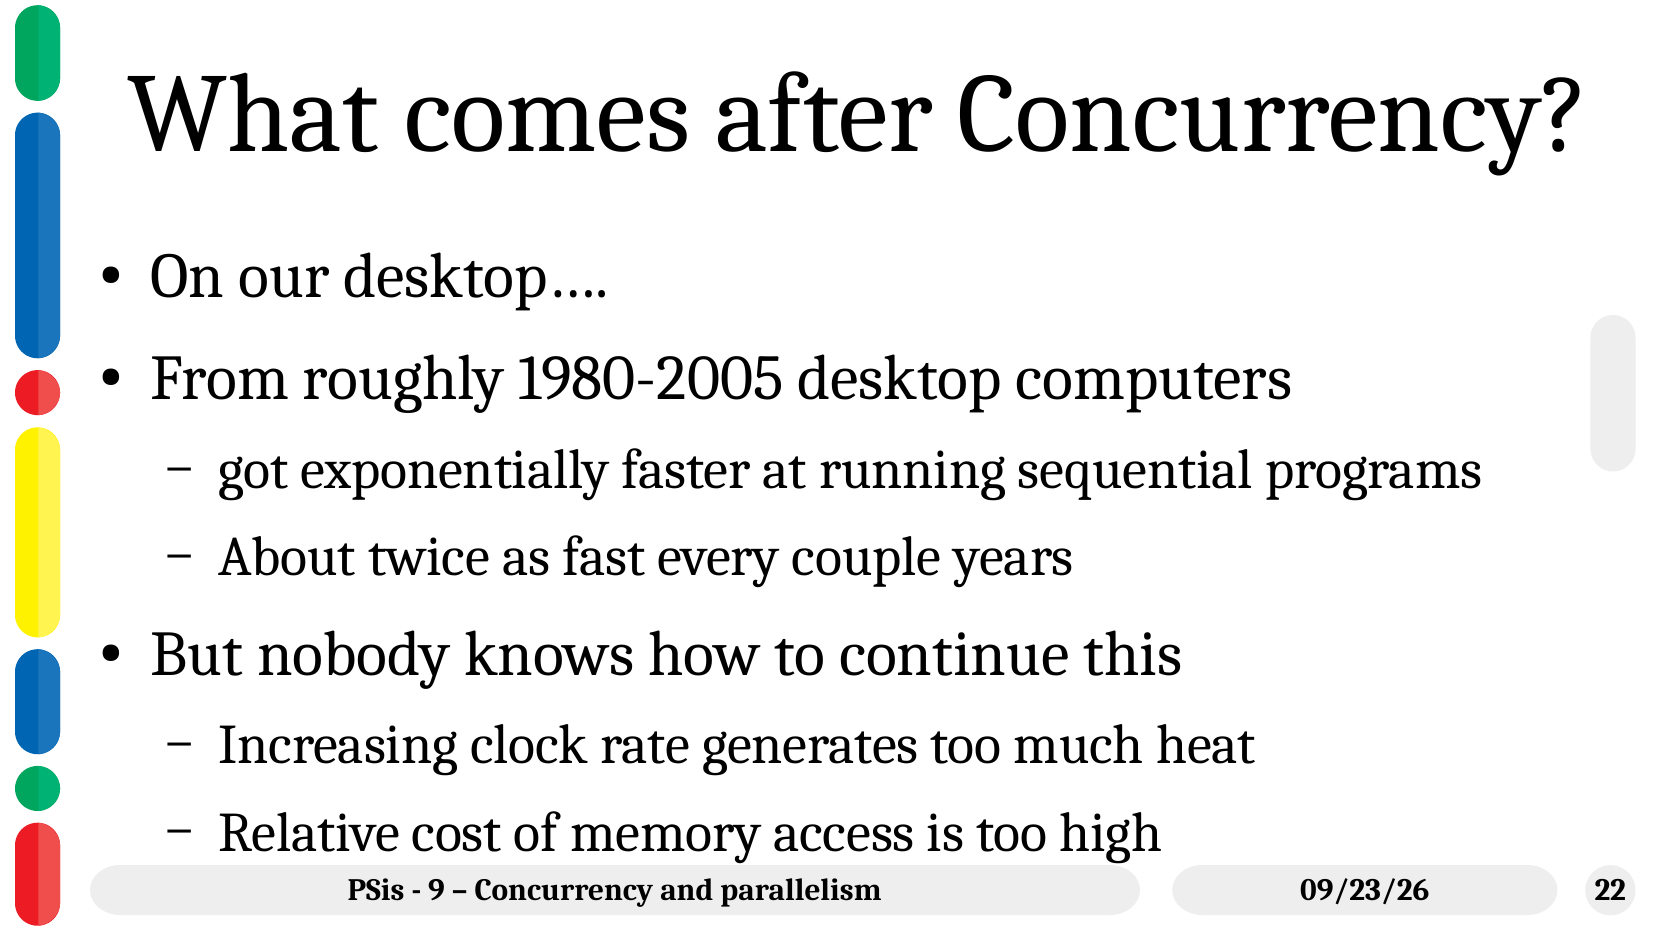

# What comes after Concurrency?
On our desktop….
From roughly 1980-2005 desktop computers
got exponentially faster at running sequential programs
About twice as fast every couple years
But nobody knows how to continue this
Increasing clock rate generates too much heat
Relative cost of memory access is too high
PSis - 9 – Concurrency and parallelism
22